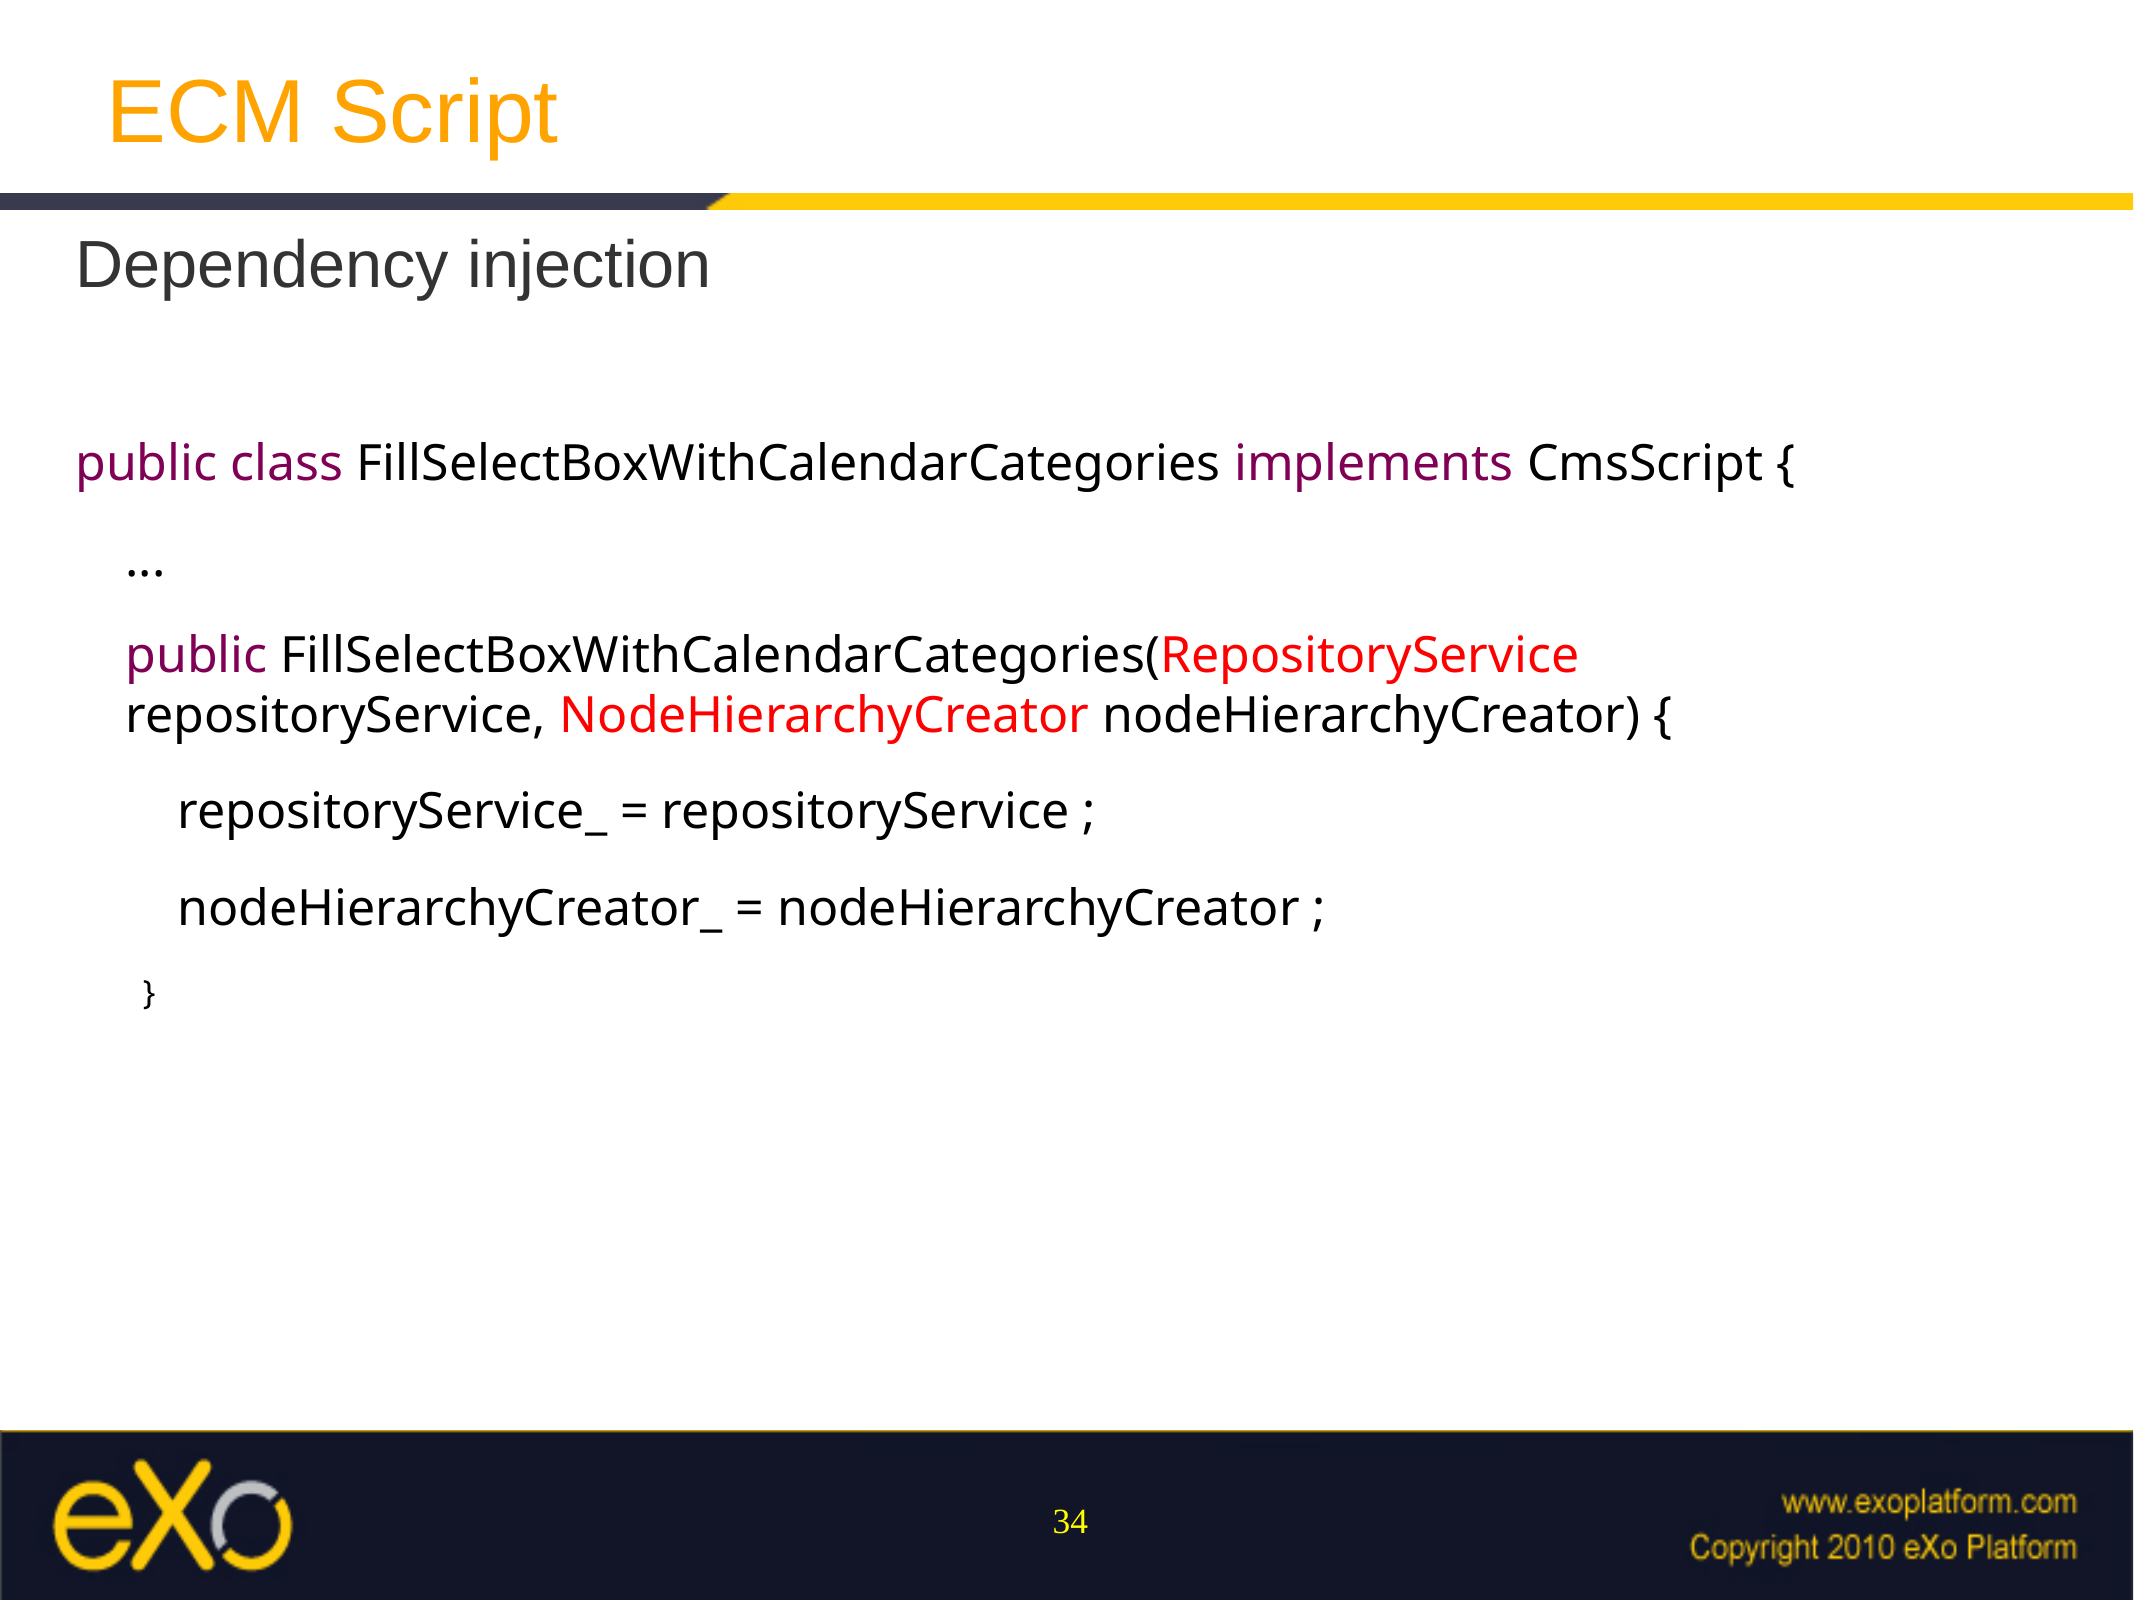

# ECM Script
Dependency injection
public class FillSelectBoxWithCalendarCategories implements CmsScript {
	...
	public FillSelectBoxWithCalendarCategories(RepositoryService repositoryService, NodeHierarchyCreator nodeHierarchyCreator) {
	 repositoryService_ = repositoryService ;
	 nodeHierarchyCreator_ = nodeHierarchyCreator ;
	 }